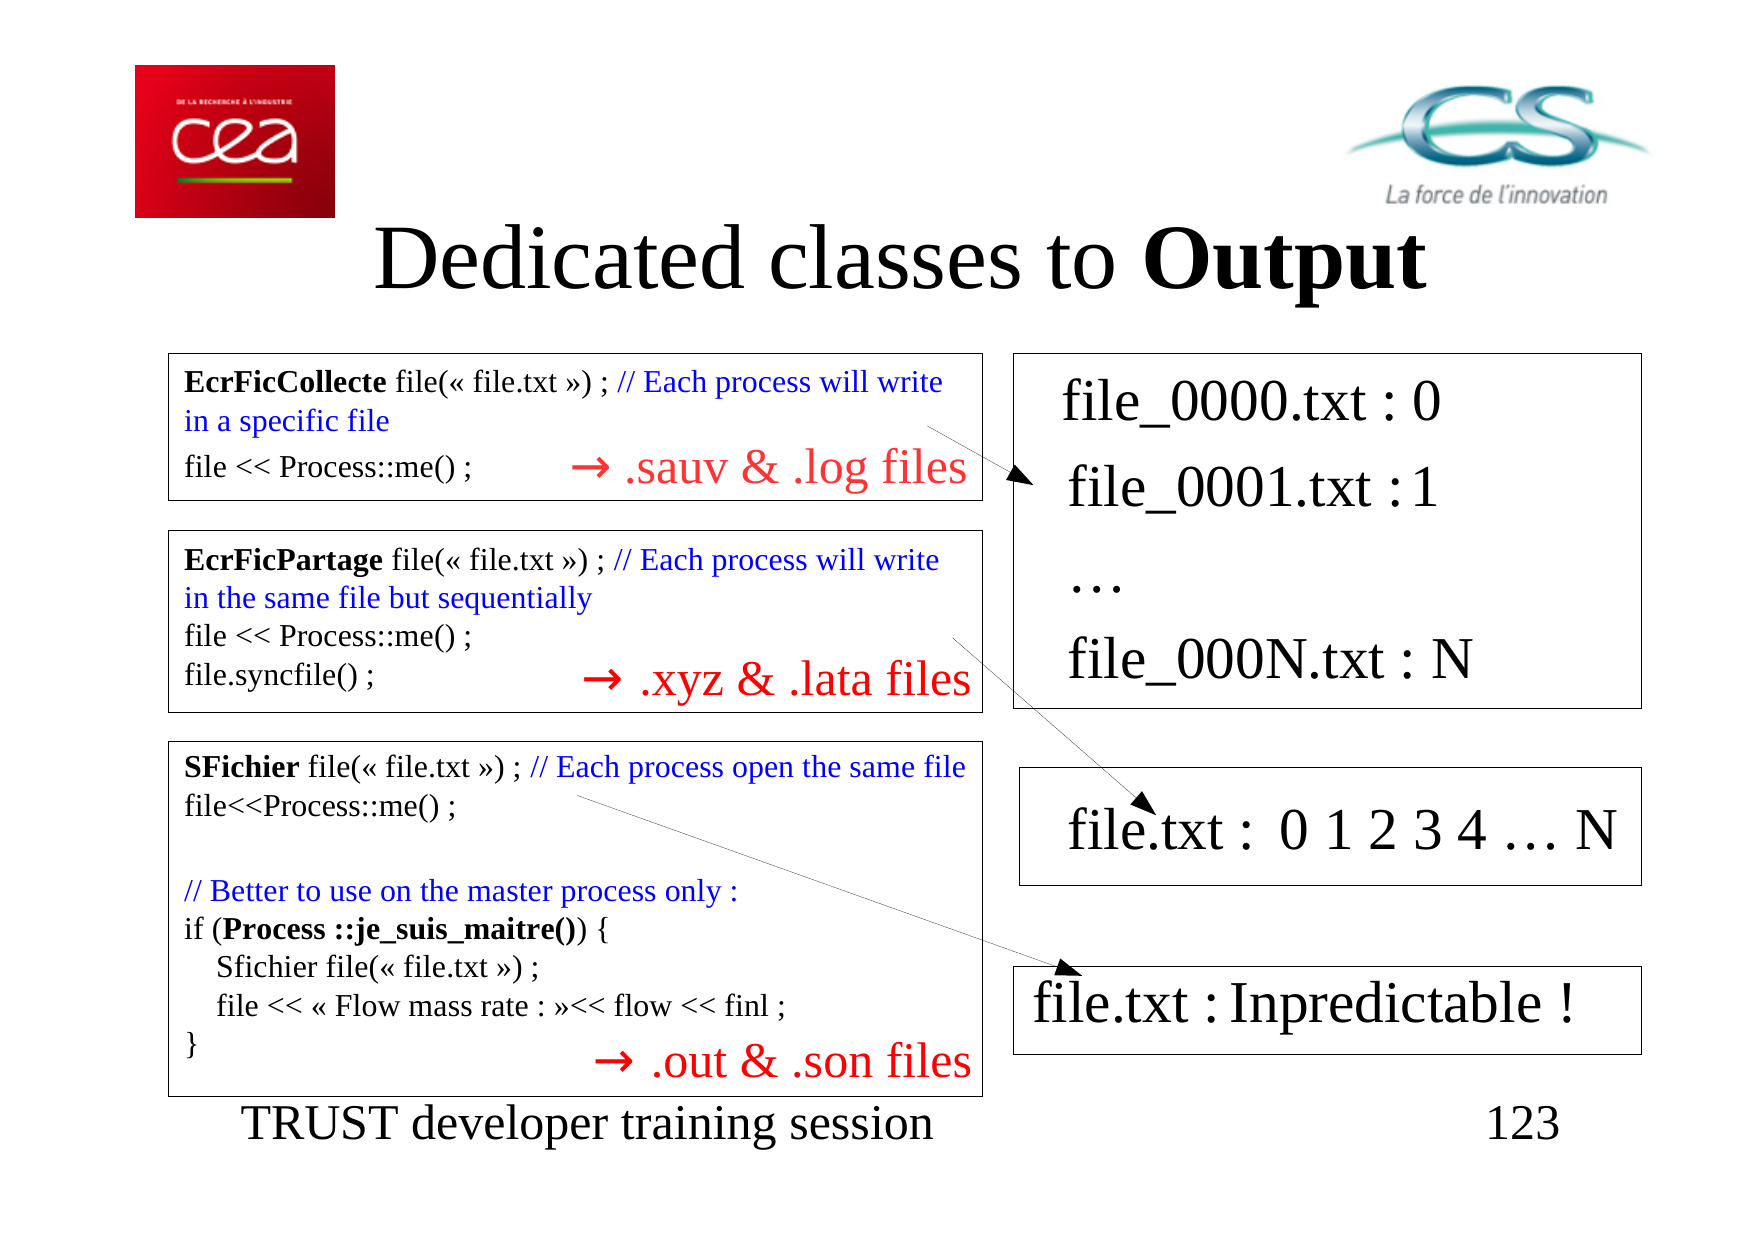

# Dedicated classes to Output
EcrFicCollecte file(« file.txt ») ; // Each process will write in a specific file
file << Process::me() ;
EcrFicPartage file(« file.txt ») ; // Each process will write in the same file but sequentially
file << Process::me() ;
file.syncfile() ;
SFichier file(« file.txt ») ; // Each process open the same file
file<<Process::me() ;
// Better to use on the master process only :
if (Process ::je_suis_maitre()) {
 Sfichier file(« file.txt ») ;
 file << « Flow mass rate : »<< flow << finl ;
}
 file_0000.txt : 0
file_0001.txt :	1
…
file_000N.txt : N
file.txt :	0 1 2 3 4 … N
 file.txt :	Inpredictable !
→ .sauv & .log files
→ .xyz & .lata files
→ .out & .son files
TRUST developer training session
123